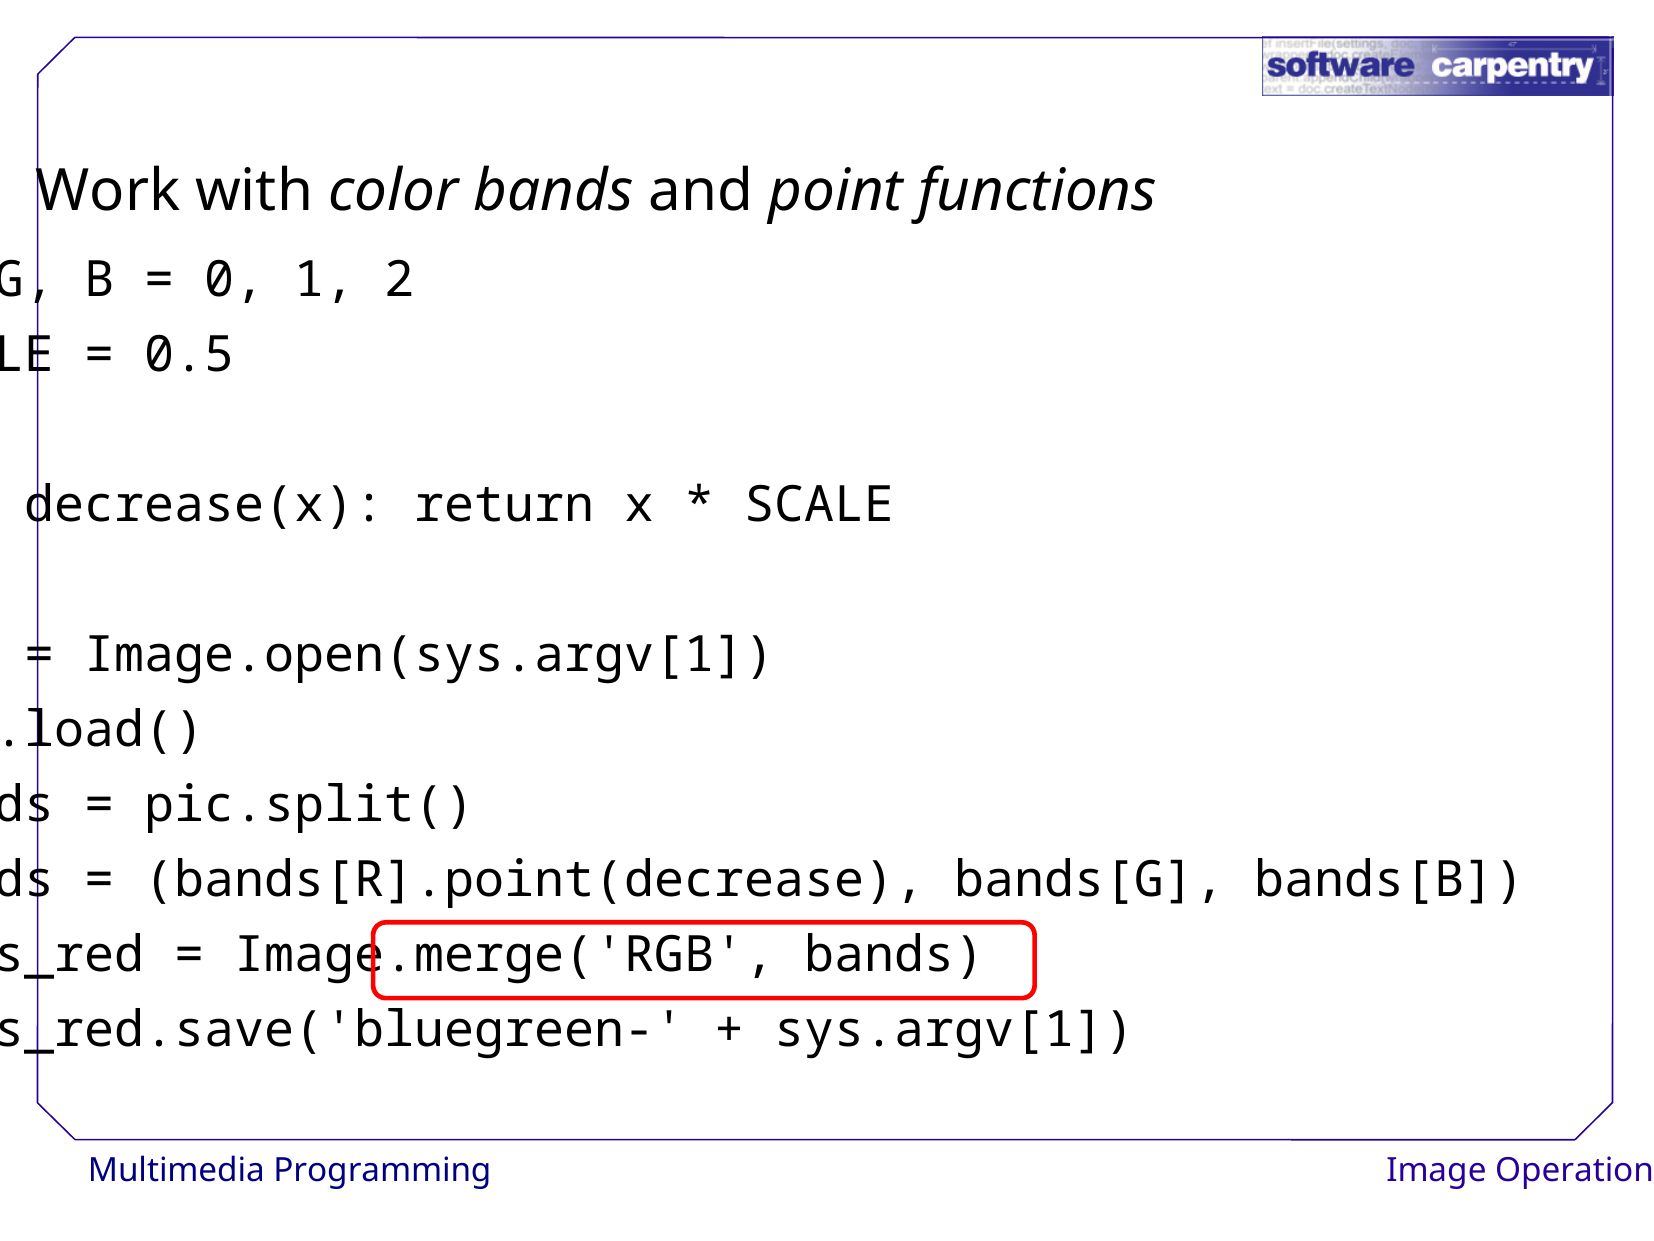

Work with color bands and point functions
R, G, B = 0, 1, 2
SCALE = 0.5
def decrease(x): return x * SCALE
pic = Image.open(sys.argv[1])
pic.load()
bands = pic.split()
bands = (bands[R].point(decrease), bands[G], bands[B])
less_red = Image.merge('RGB', bands)
less_red.save('bluegreen-' + sys.argv[1])